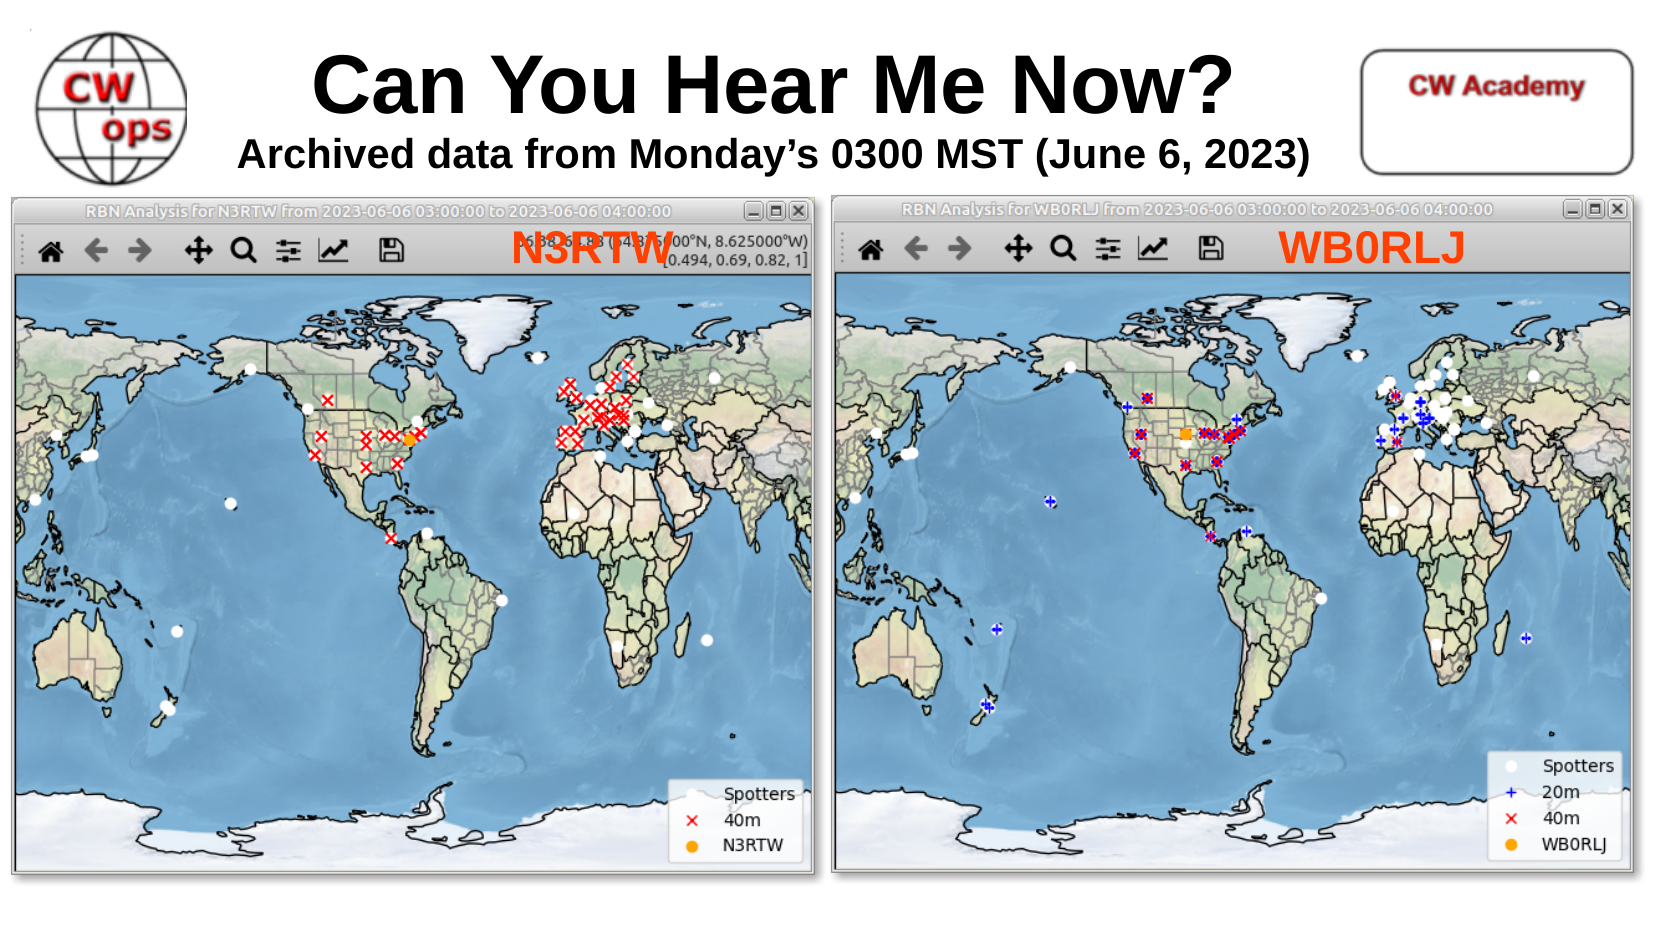

# Can You Hear Me Now? Archived data from Monday’s 0300 MST (June 6, 2023)
N3RTW
WB0RLJ